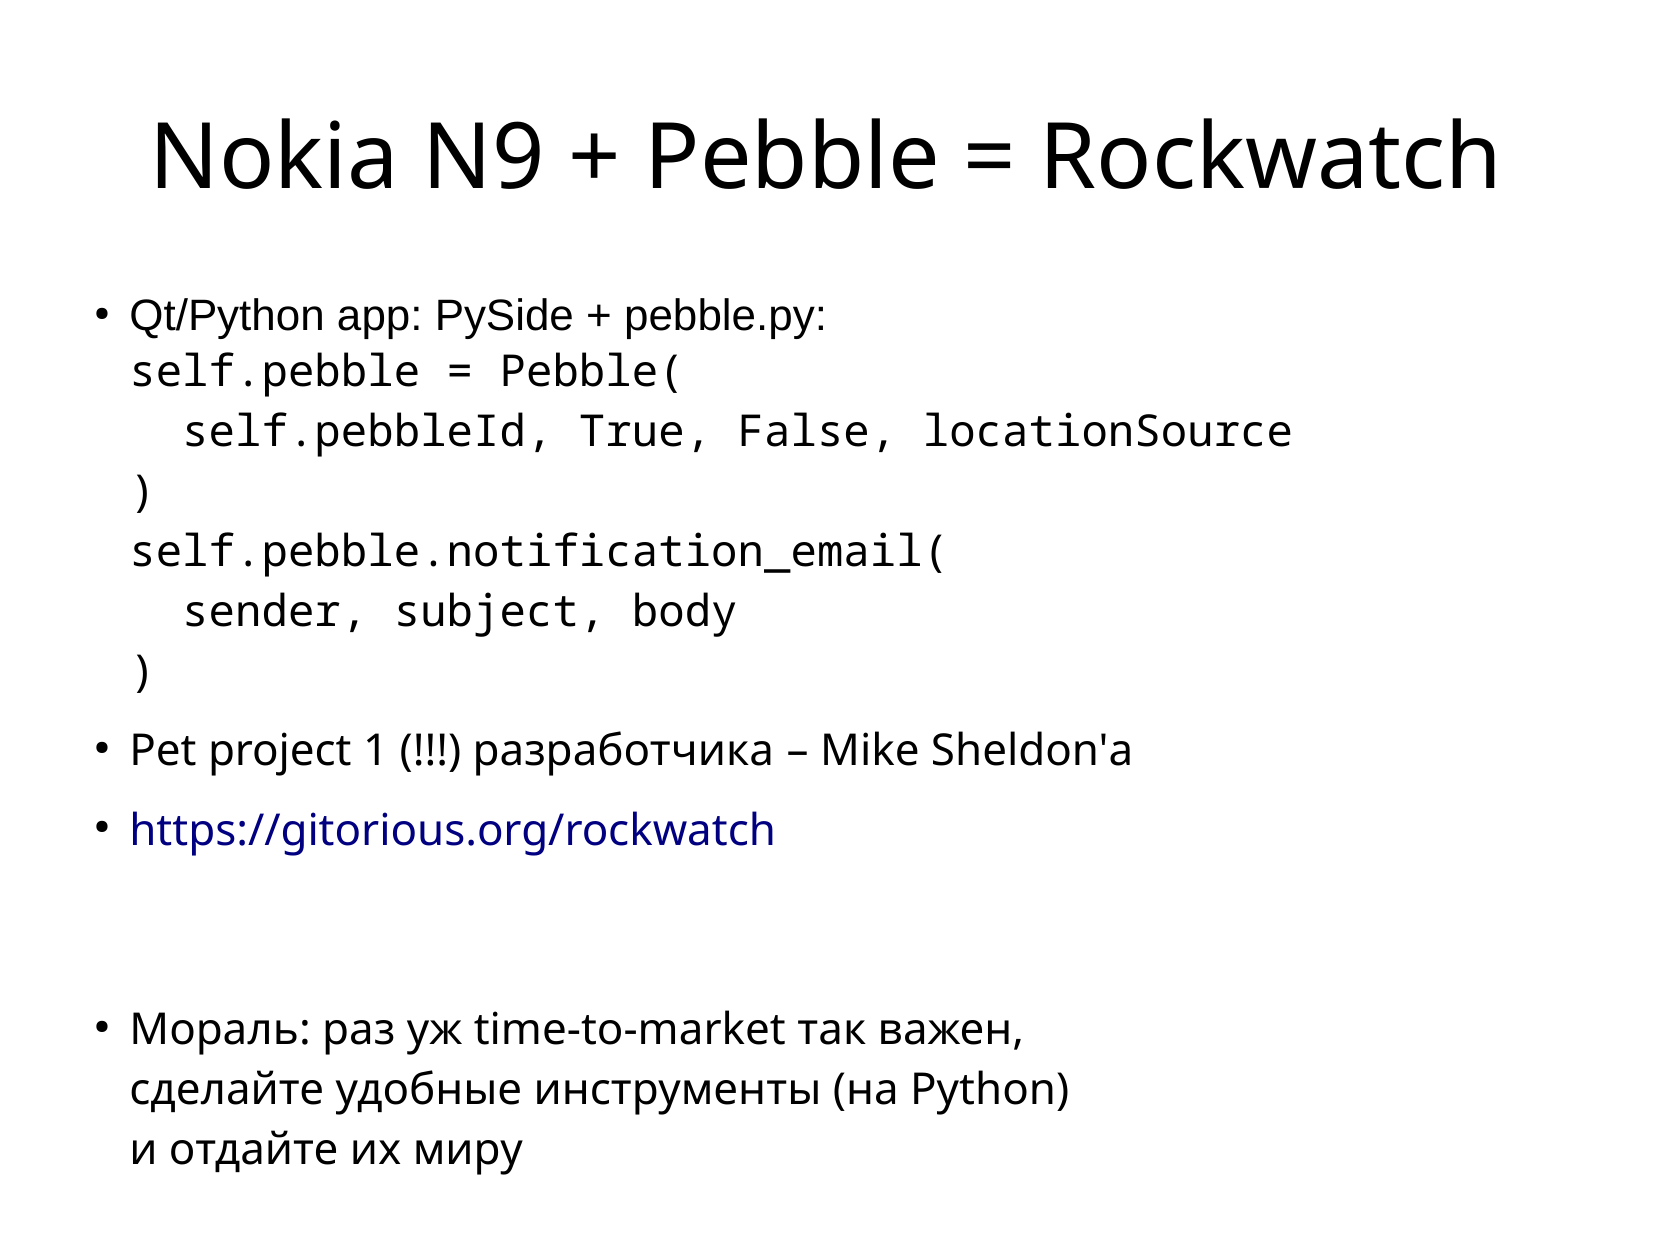

# Nokia N9 + Pebble = Rockwatch
Qt/Python app: PySide + pebble.py:
self.pebble = Pebble(
 self.pebbleId, True, False, locationSource
)
self.pebble.notification_email(
 sender, subject, body
)
Pet project 1 (!!!) разработчика – Mike Sheldon'а
https://gitorious.org/rockwatch
Мораль: раз уж time-to-market так важен,
сделайте удобные инструменты (на Python)
и отдайте их миру